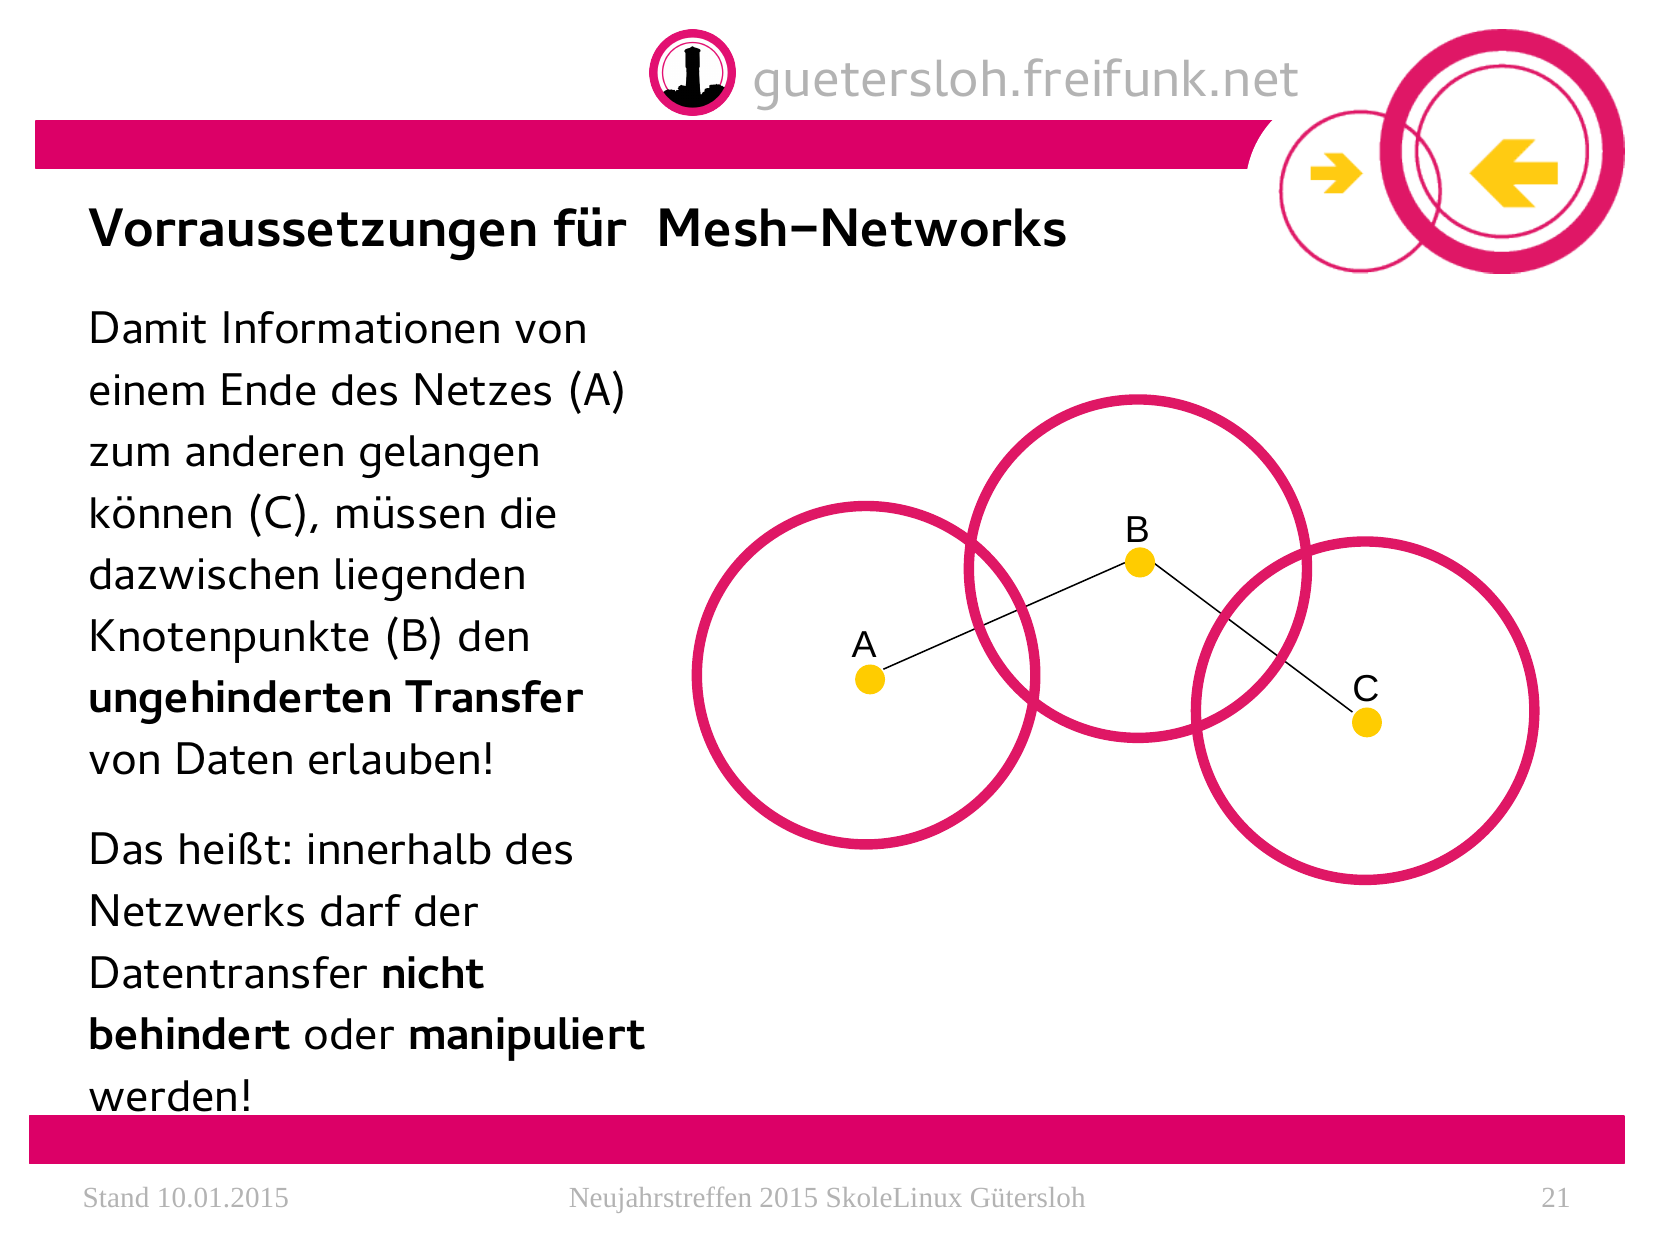

# Vorraussetzungen für Mesh-Networks
Damit Informationen von einem Ende des Netzes (A) zum anderen gelangen können (C), müssen die dazwischen liegenden Knotenpunkte (B) den ungehinderten Transfer von Daten erlauben!
Das heißt: innerhalb des Netzwerks darf der Datentransfer nicht behindert oder manipuliert werden!
B
A
C
Stand 10.01.2015
Neujahrstreffen 2015 SkoleLinux Gütersloh
21